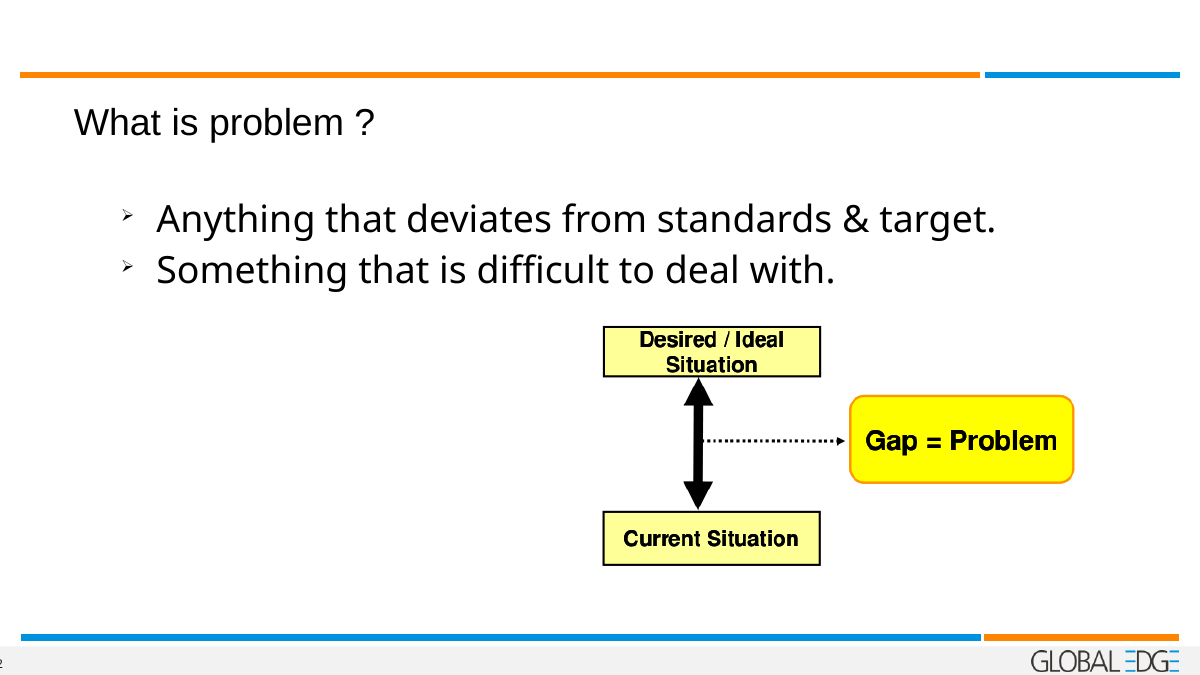

What is problem ?
Anything that deviates from standards & target.
Something that is difficult to deal with.